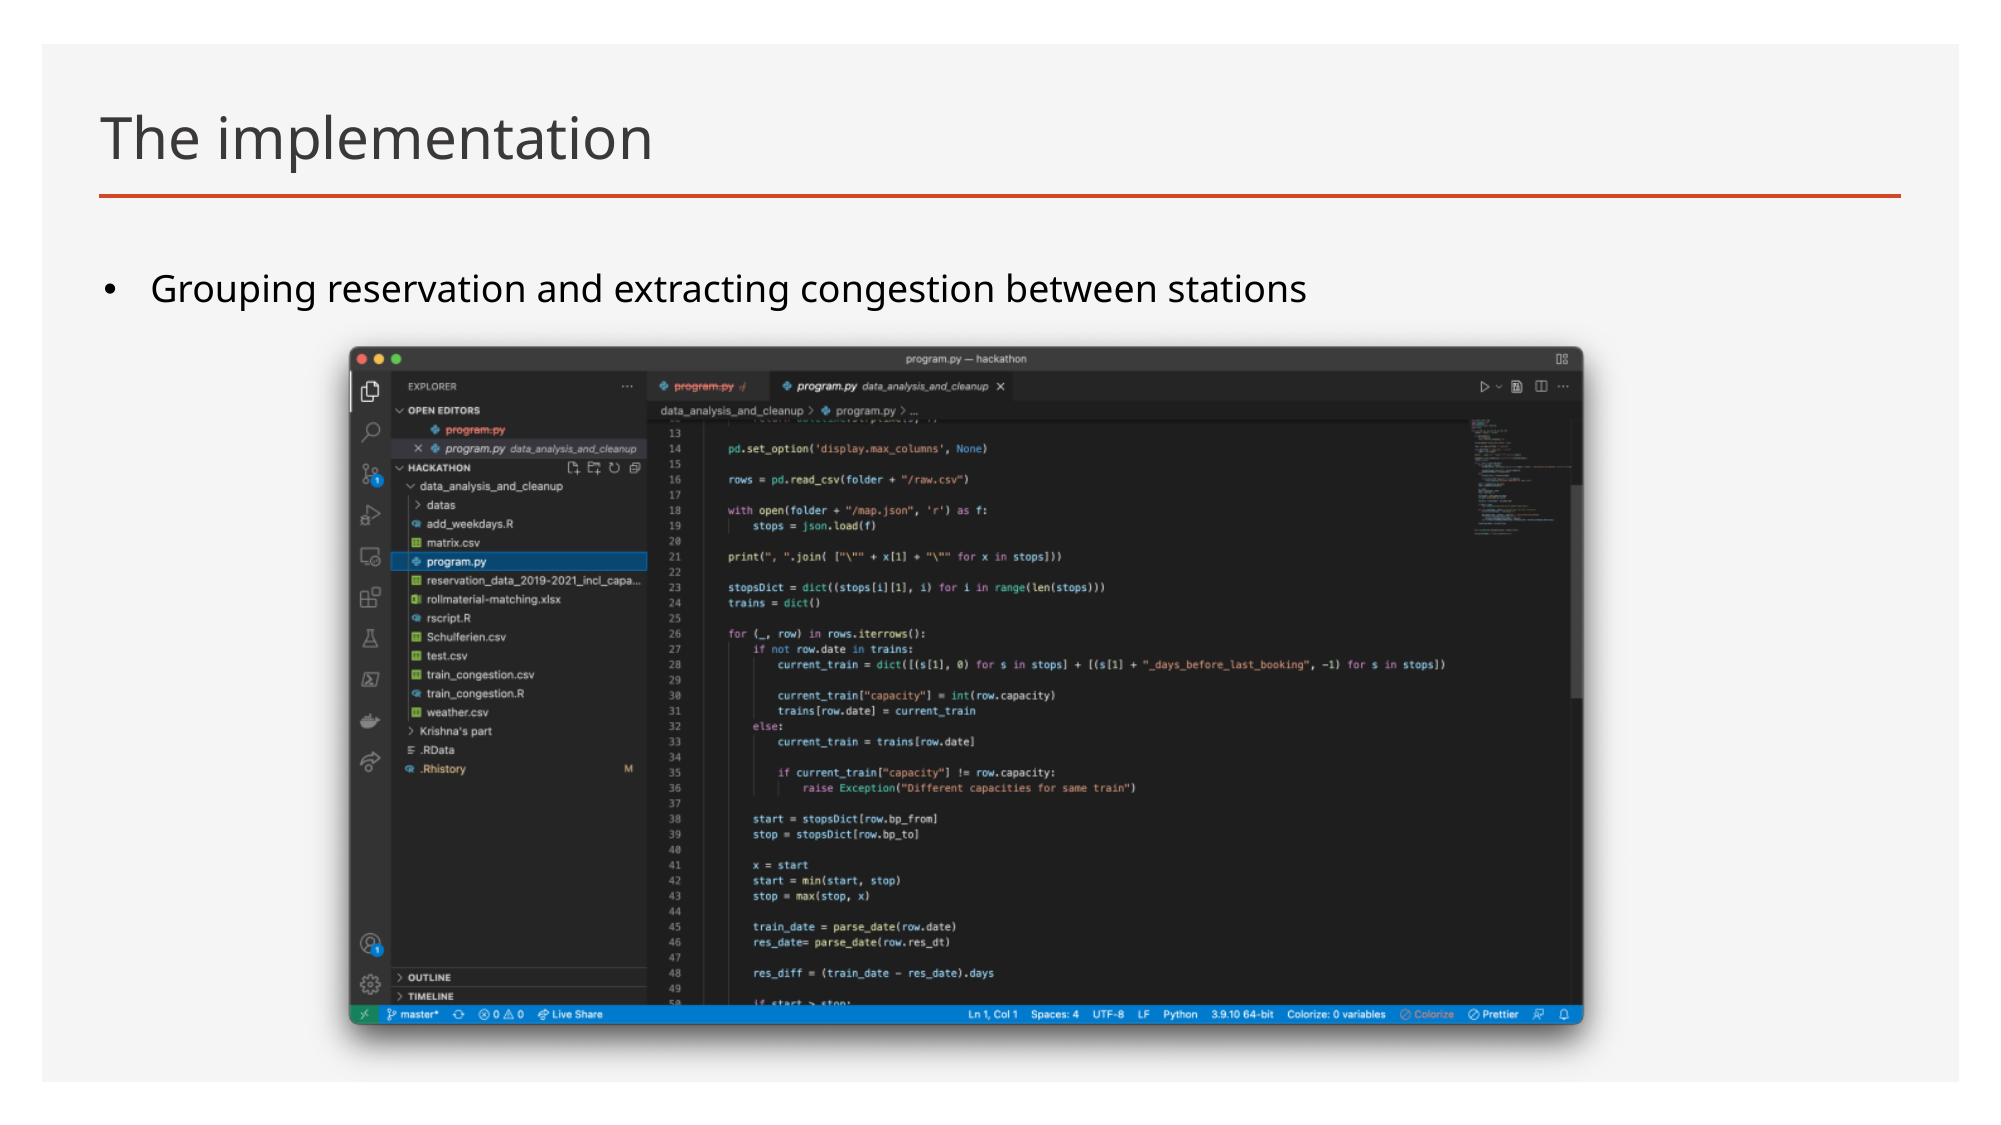

# The implementation
Grouping reservation and extracting congestion between stations